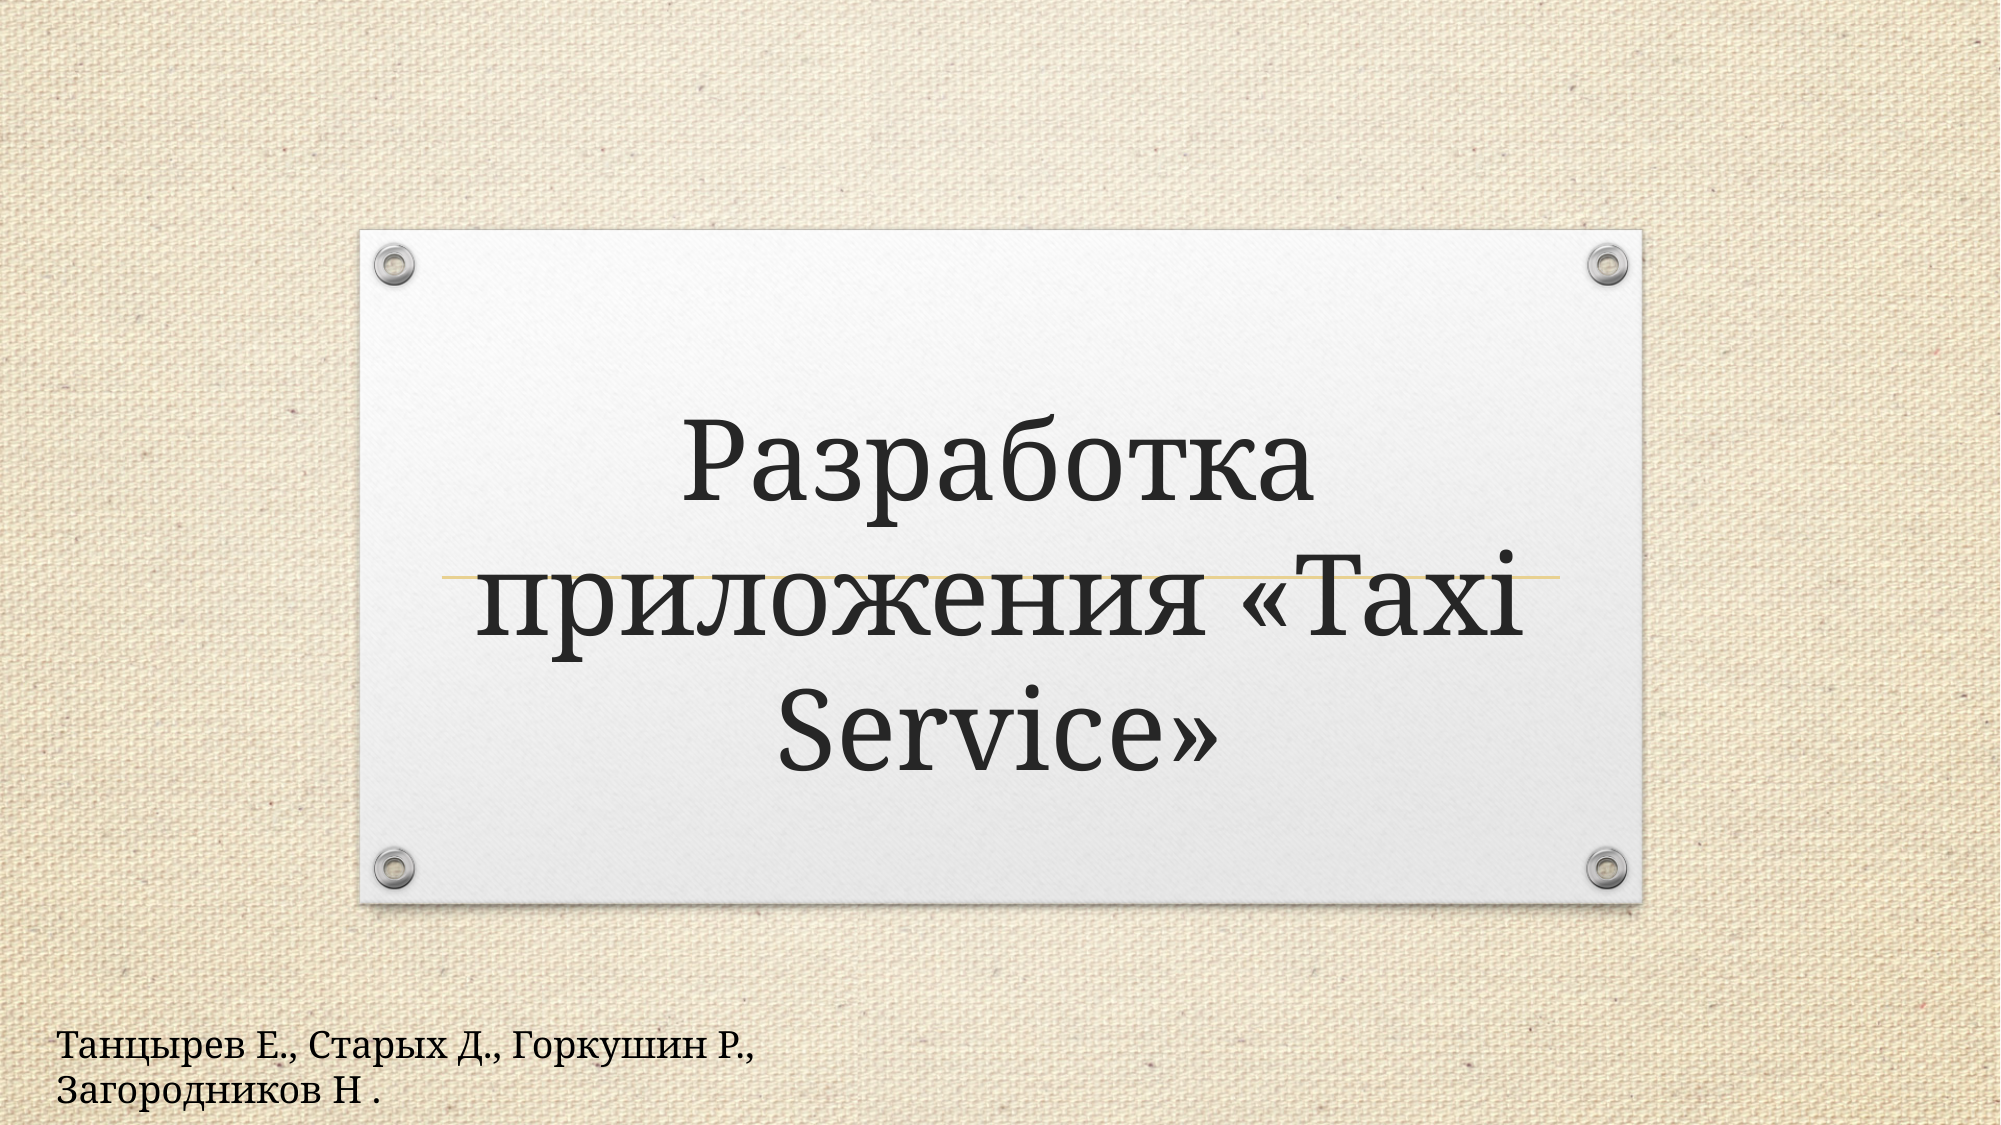

# Разработка приложения «Taxi Service»
Танцырев Е., Старых Д., Горкушин Р., Загородников Н .